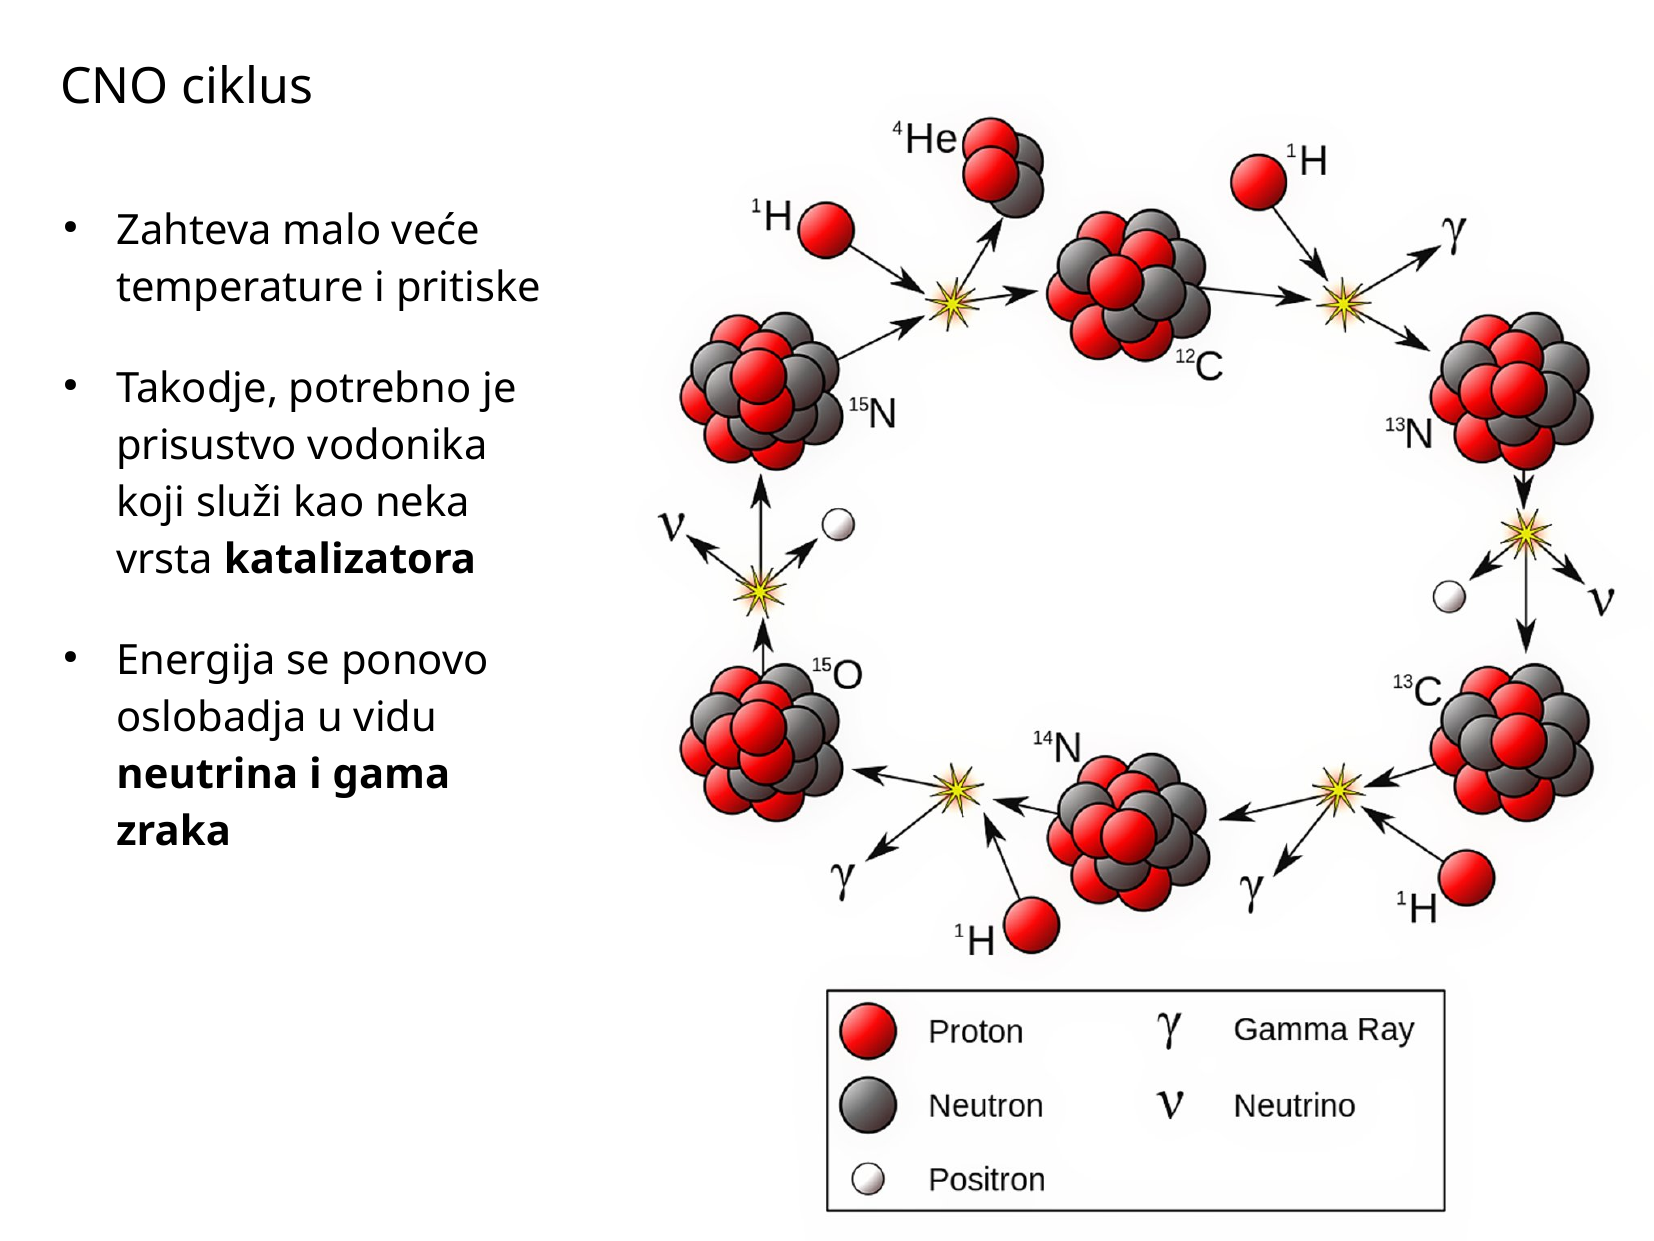

# CNO ciklus
Zahteva malo veće temperature i pritiske
Takodje, potrebno je prisustvo vodonika koji služi kao neka vrsta katalizatora
Energija se ponovo oslobadja u vidu neutrina i gama zraka